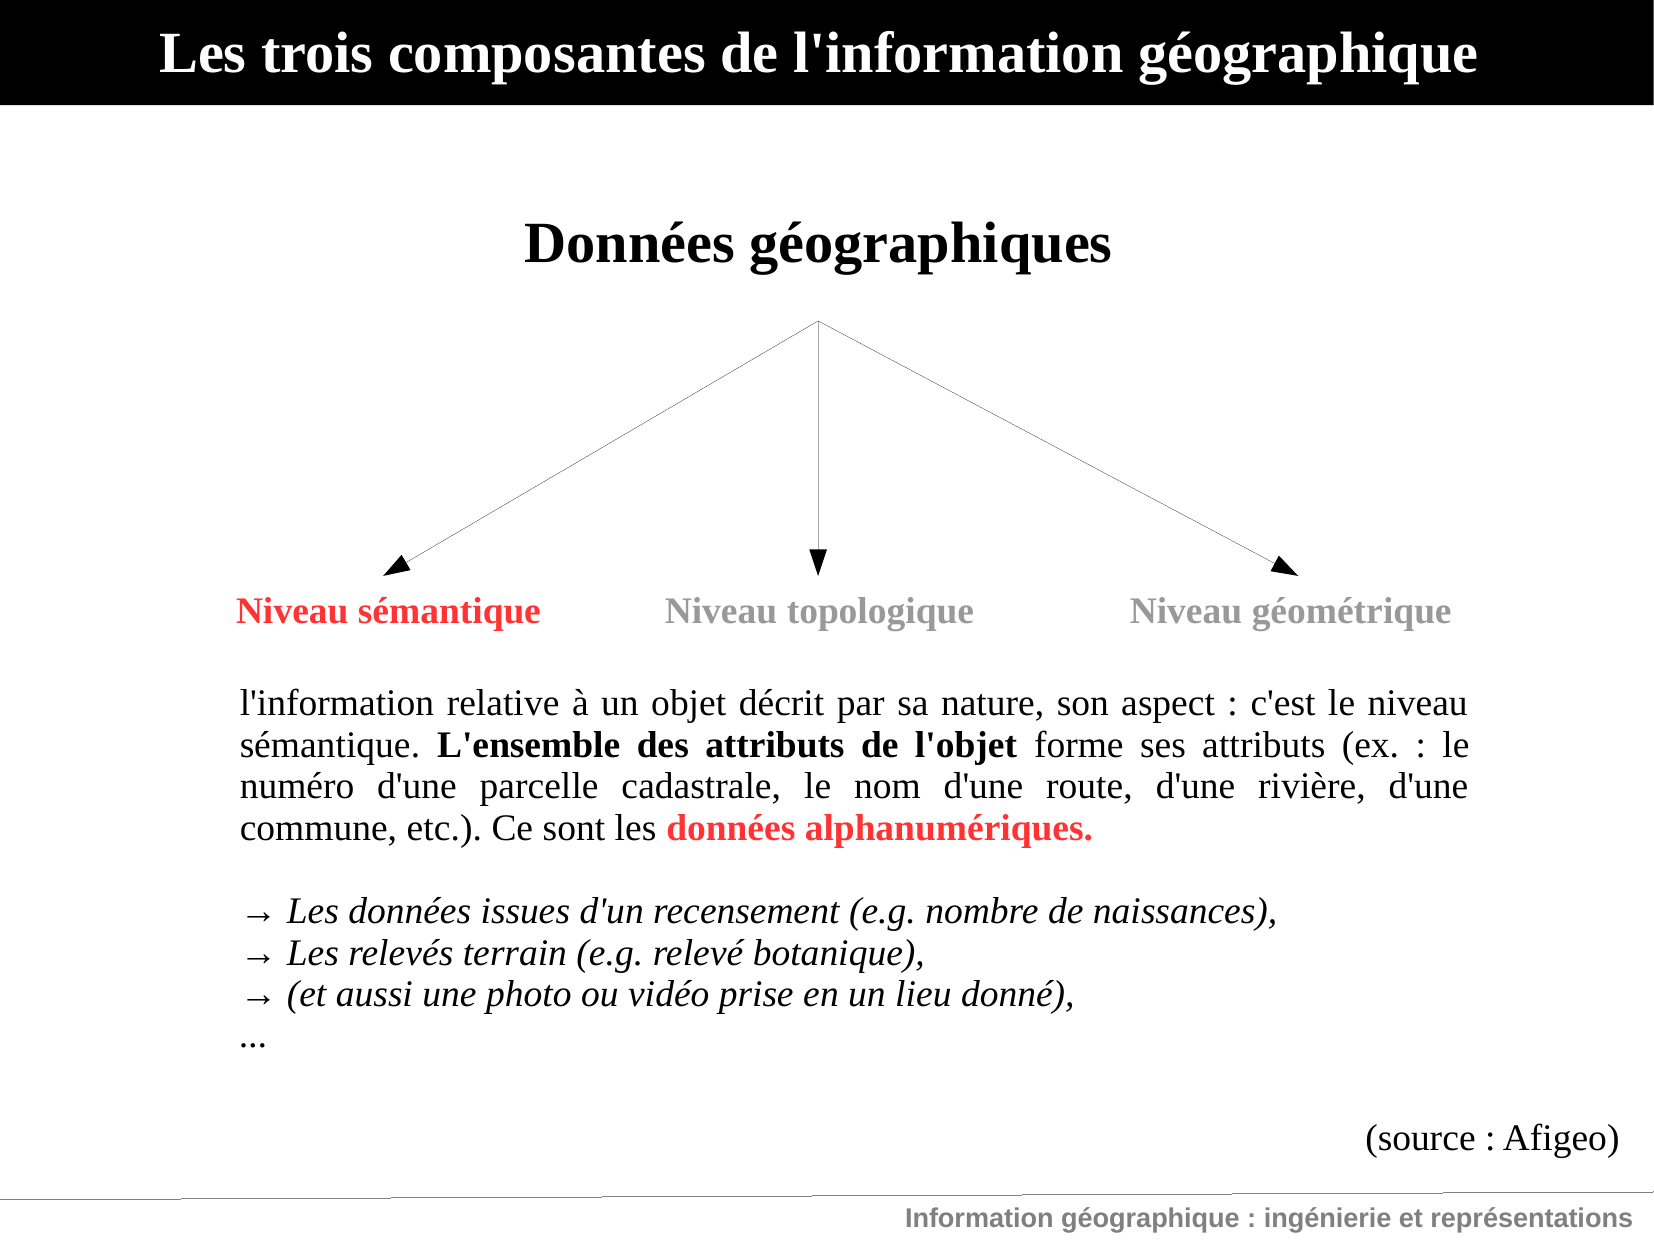

# Les trois composantes de l'information géographique
Données géographiques
Niveau sémantique
Niveau topologique
Niveau géométrique
l'information relative à un objet décrit par sa nature, son aspect : c'est le niveau sémantique. L'ensemble des attributs de l'objet forme ses attributs (ex. : le numéro d'une parcelle cadastrale, le nom d'une route, d'une rivière, d'une commune, etc.). Ce sont les données alphanumériques.
→ Les données issues d'un recensement (e.g. nombre de naissances),
→ Les relevés terrain (e.g. relevé botanique),
→ (et aussi une photo ou vidéo prise en un lieu donné),
...
A Chengdu (Chine): un bon spot à chats.
(source : Afigeo)